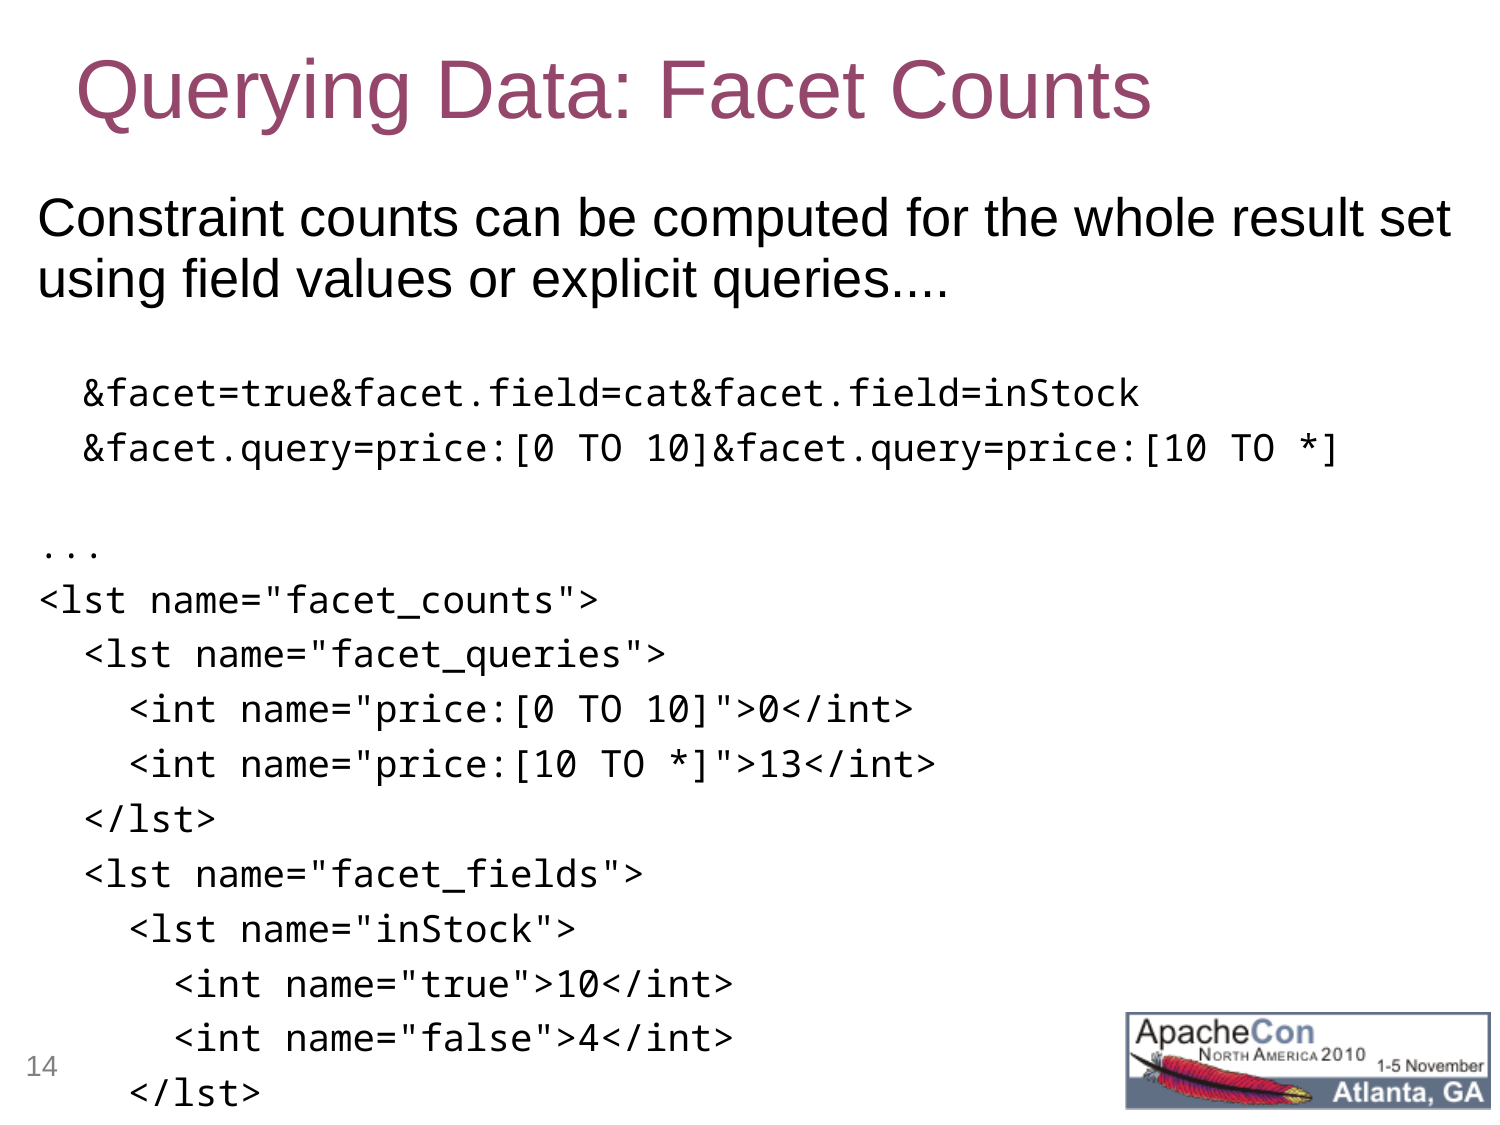

# Querying Data: Facet Counts
Constraint counts can be computed for the whole result set using field values or explicit queries....
 &facet=true&facet.field=cat&facet.field=inStock
 &facet.query=price:[0 TO 10]&facet.query=price:[10 TO *]
...
<lst name="facet_counts">
 <lst name="facet_queries">
 <int name="price:[0 TO 10]">0</int>
 <int name="price:[10 TO *]">13</int>
 </lst>
 <lst name="facet_fields">
 <lst name="inStock">
 <int name="true">10</int>
 <int name="false">4</int>
 </lst>
 ...
14